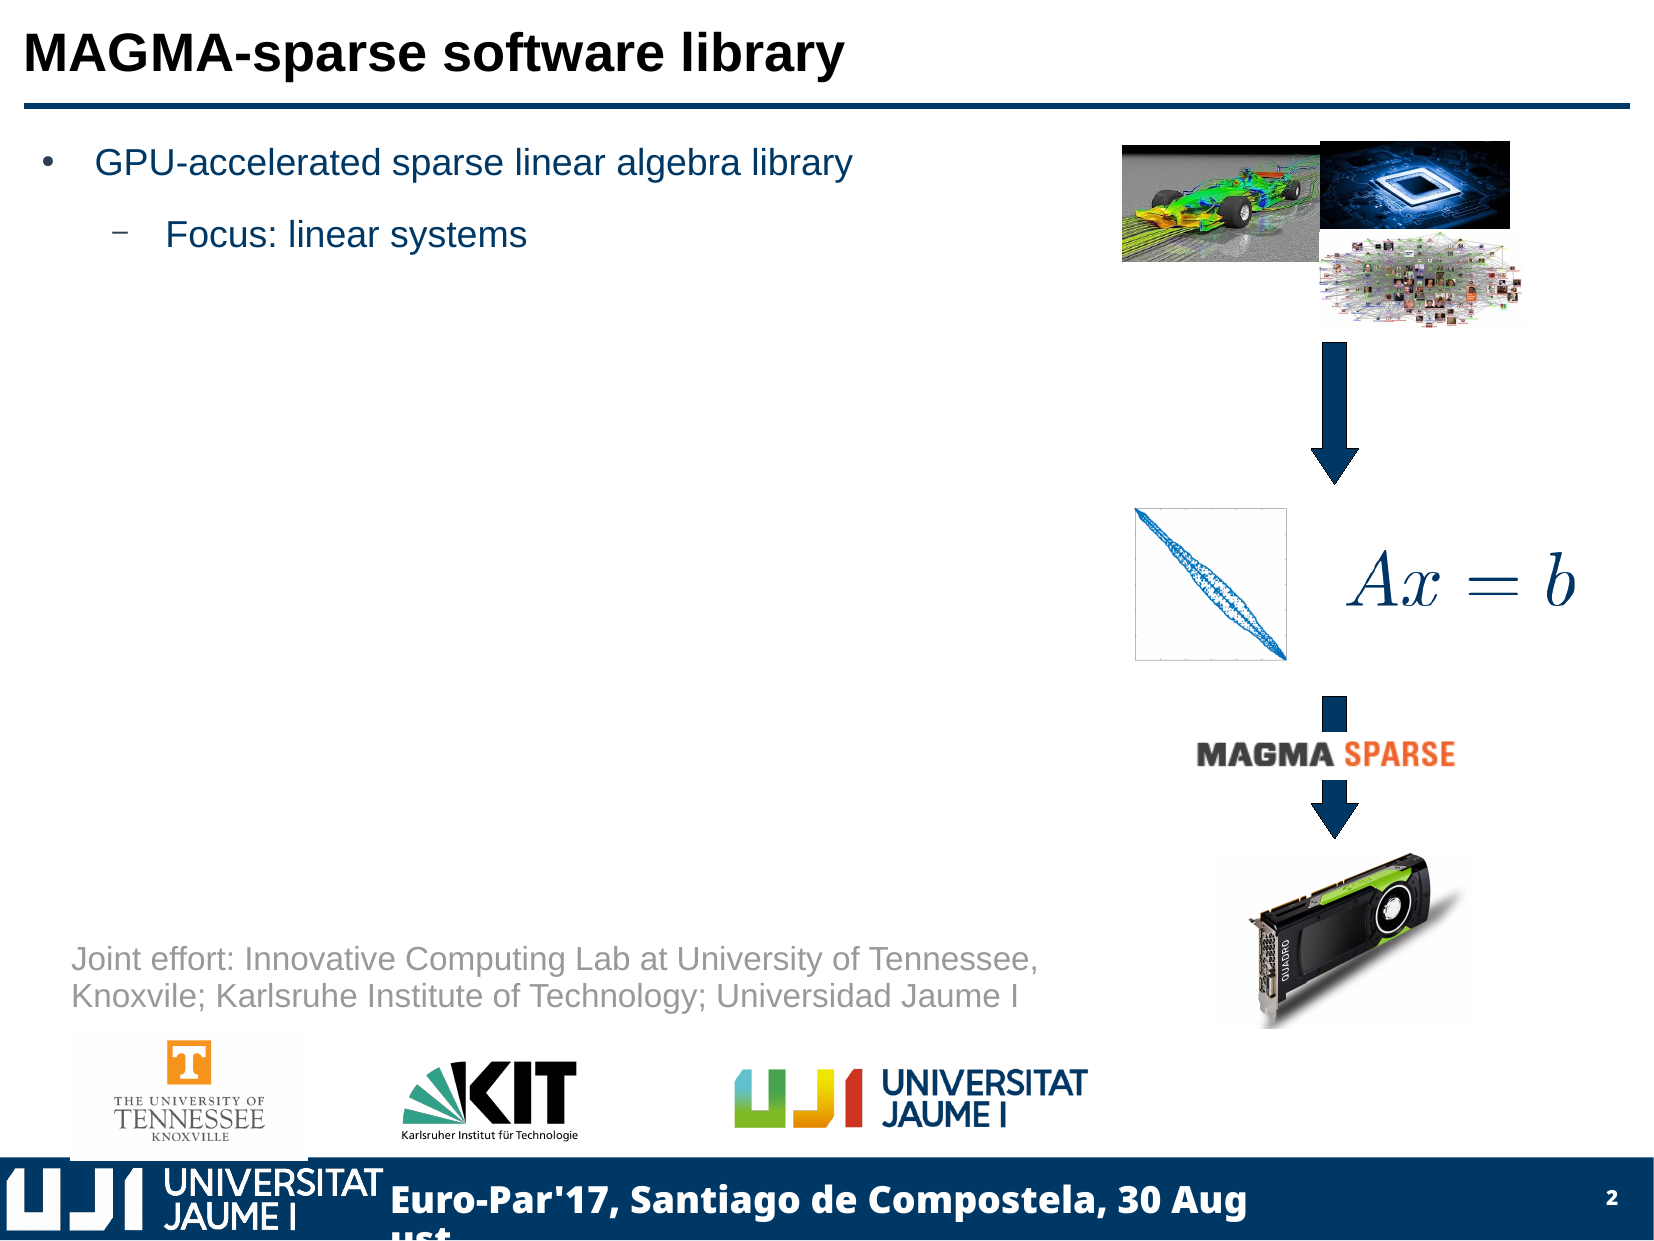

# MAGMA-sparse software library
GPU-accelerated sparse linear algebra library
Focus: linear systems
Joint effort: Innovative Computing Lab at University of Tennessee, Knoxvile; Karlsruhe Institute of Technology; Universidad Jaume I
Euro-Par'17, Santiago de Compostela, 30 August
2